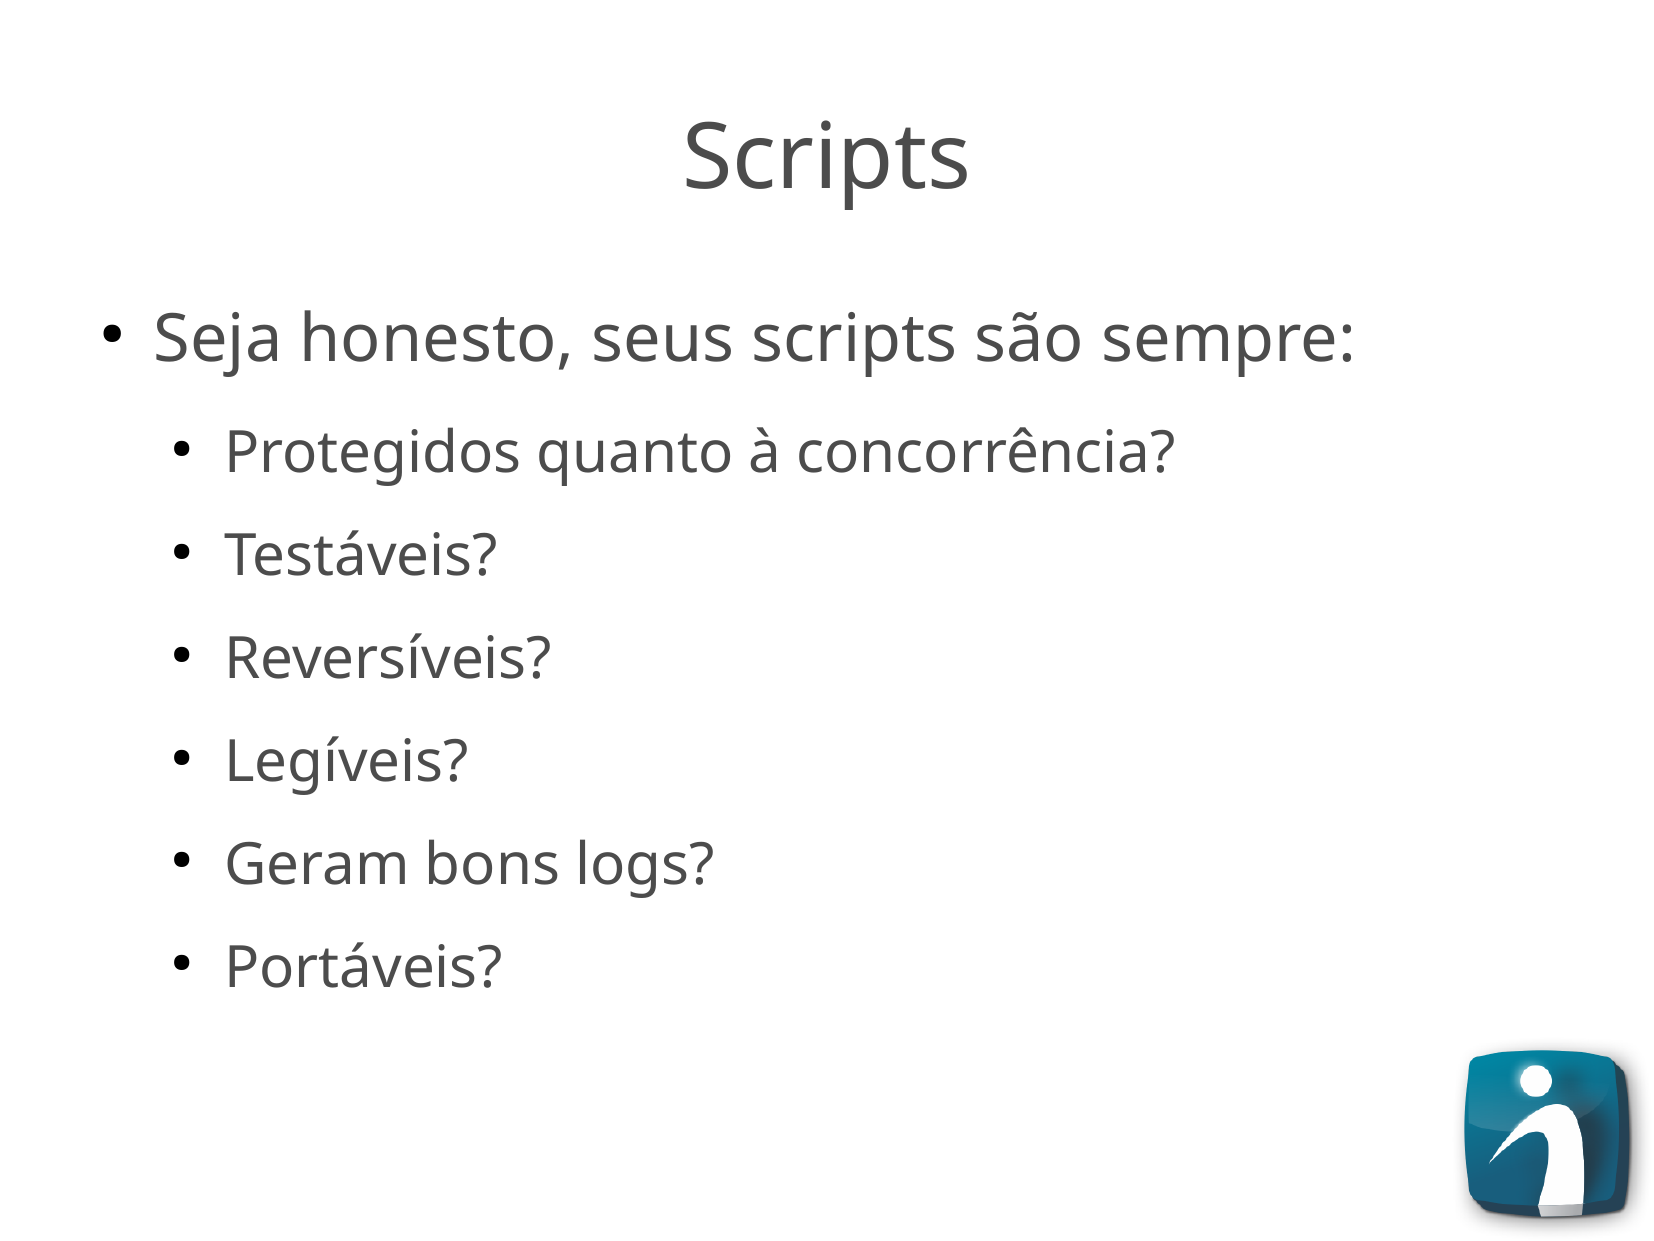

# Scripts
Seja honesto, seus scripts são sempre:
Protegidos quanto à concorrência?
Testáveis?
Reversíveis?
Legíveis?
Geram bons logs?
Portáveis?